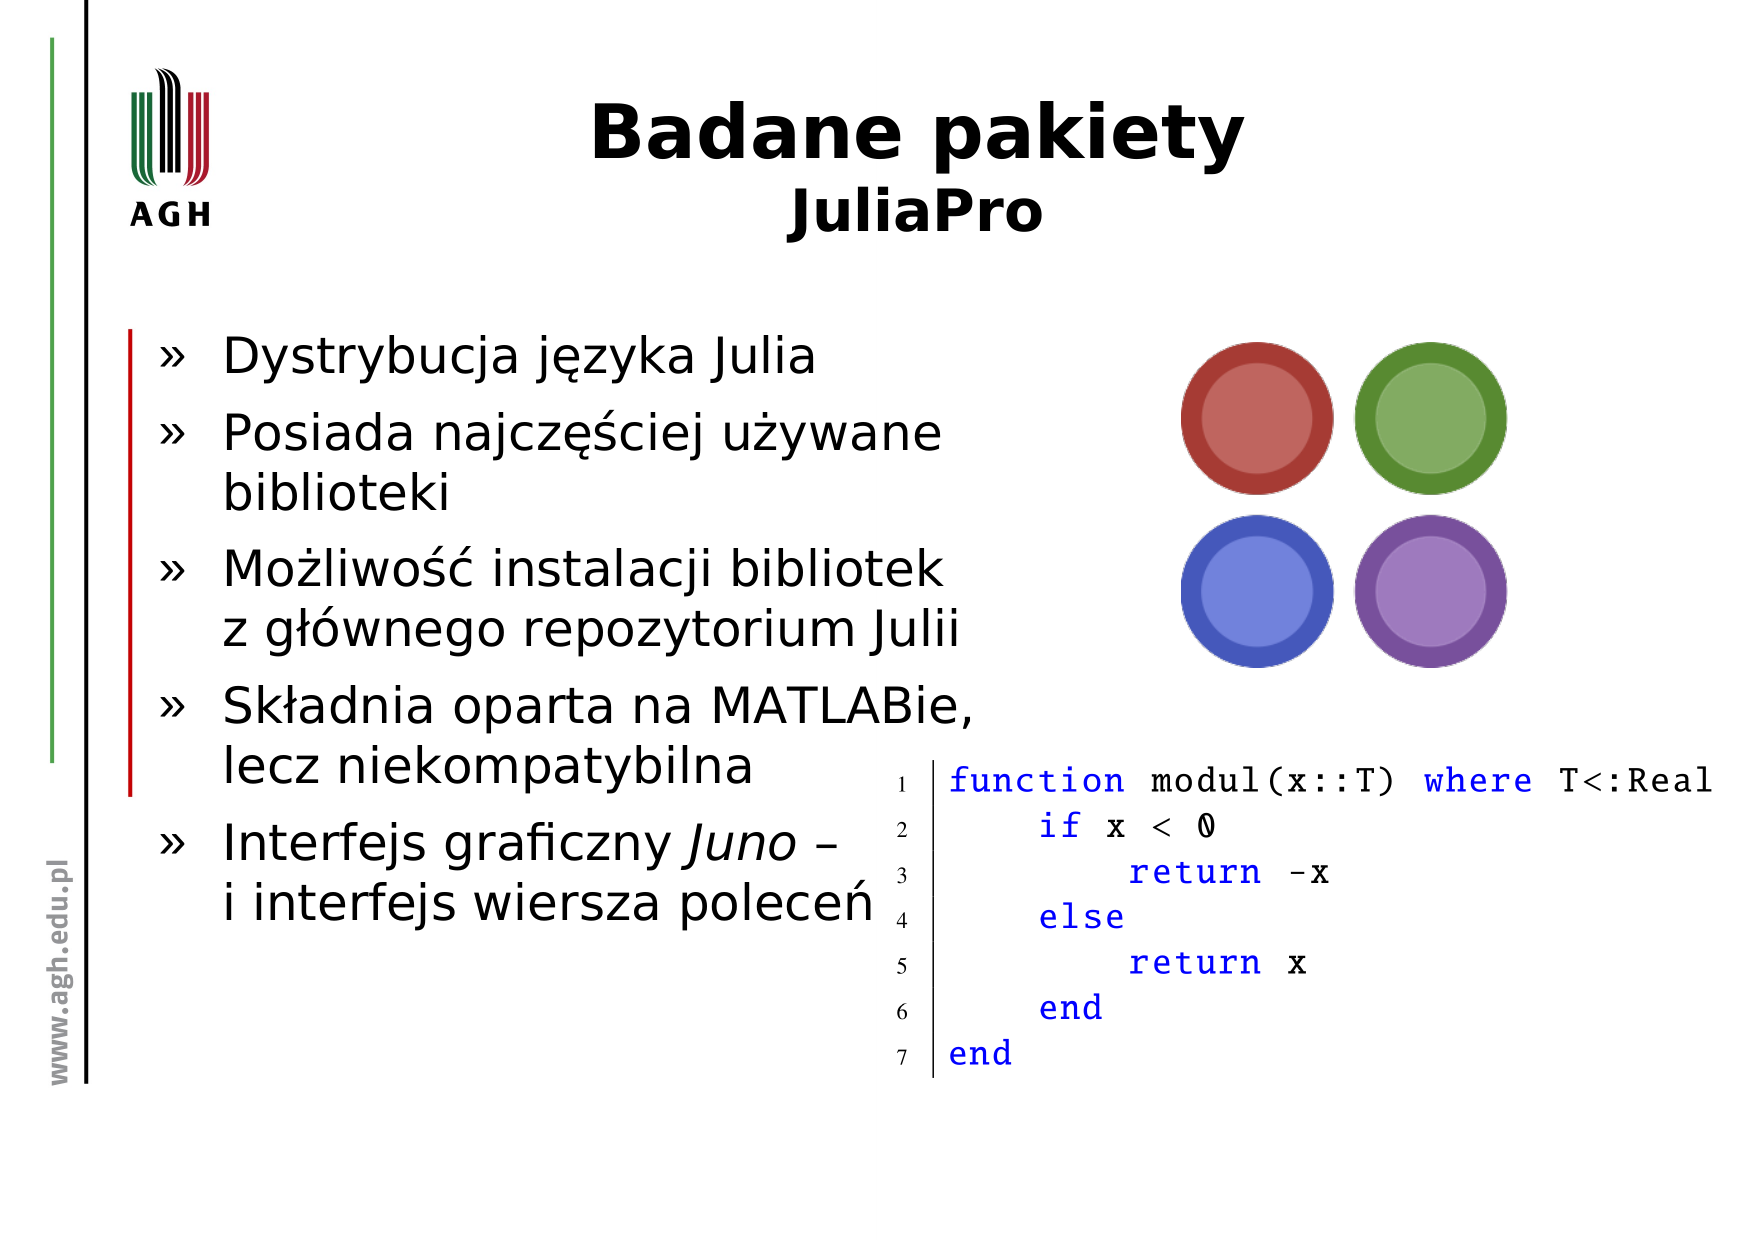

# Badane pakiety JuliaPro
Dystrybucja języka Julia
Posiada najczęściej używane
biblioteki
Możliwość instalacji bibliotek
z głównego repozytorium Julii
Składnia oparta na MATLABie,
lecz niekompatybilna
Interfejs graficzny Juno –
i interfejs wiersza poleceń